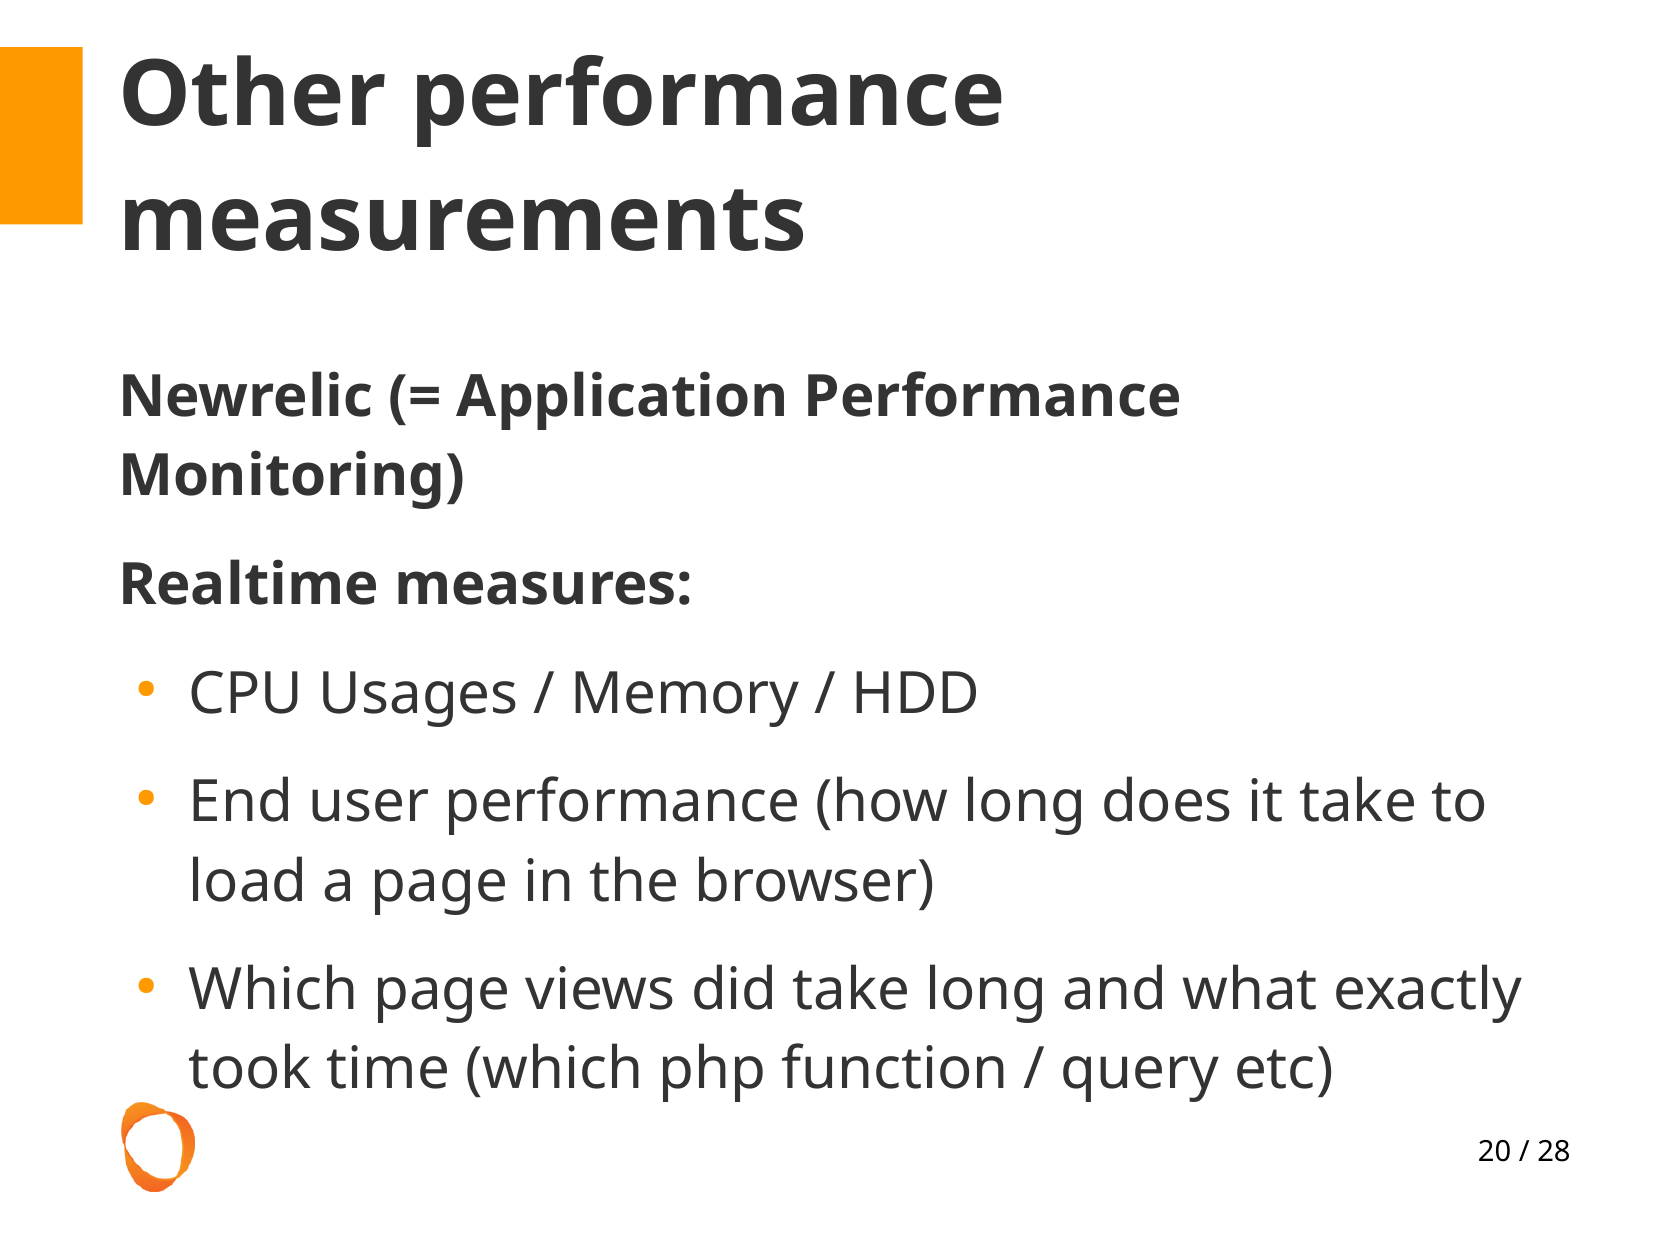

# Other performance measurements
Newrelic (= Application Performance Monitoring)
Realtime measures:
CPU Usages / Memory / HDD
End user performance (how long does it take to load a page in the browser)
Which page views did take long and what exactly took time (which php function / query etc)
20